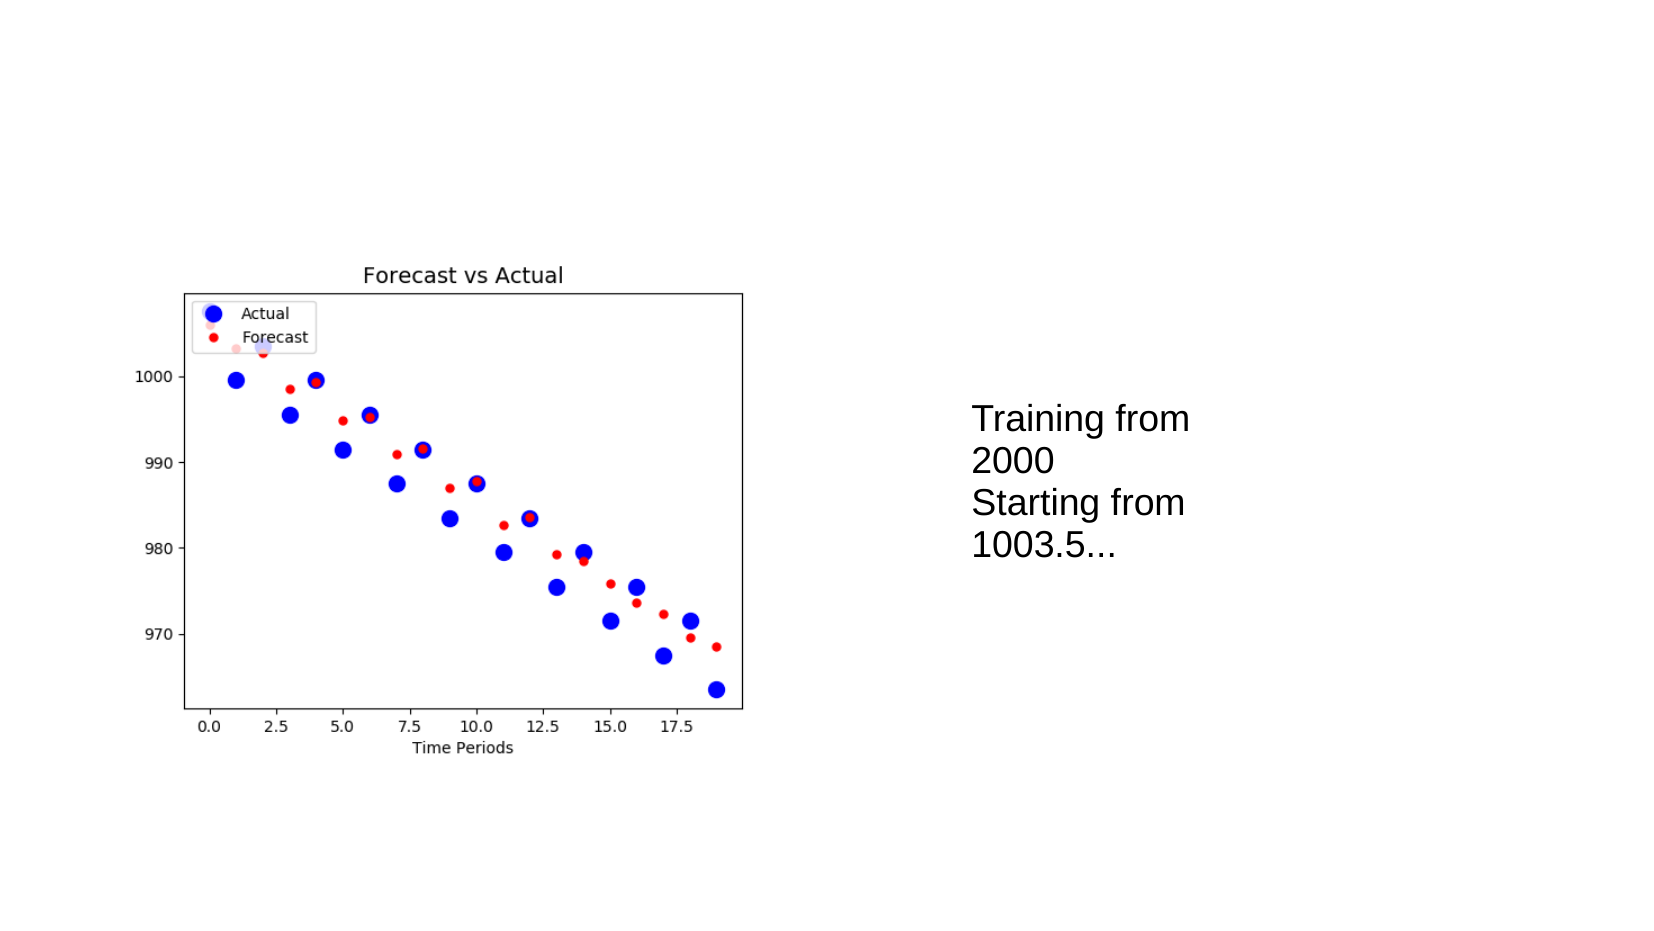

#
Training from 2000
Starting from 1003.5...